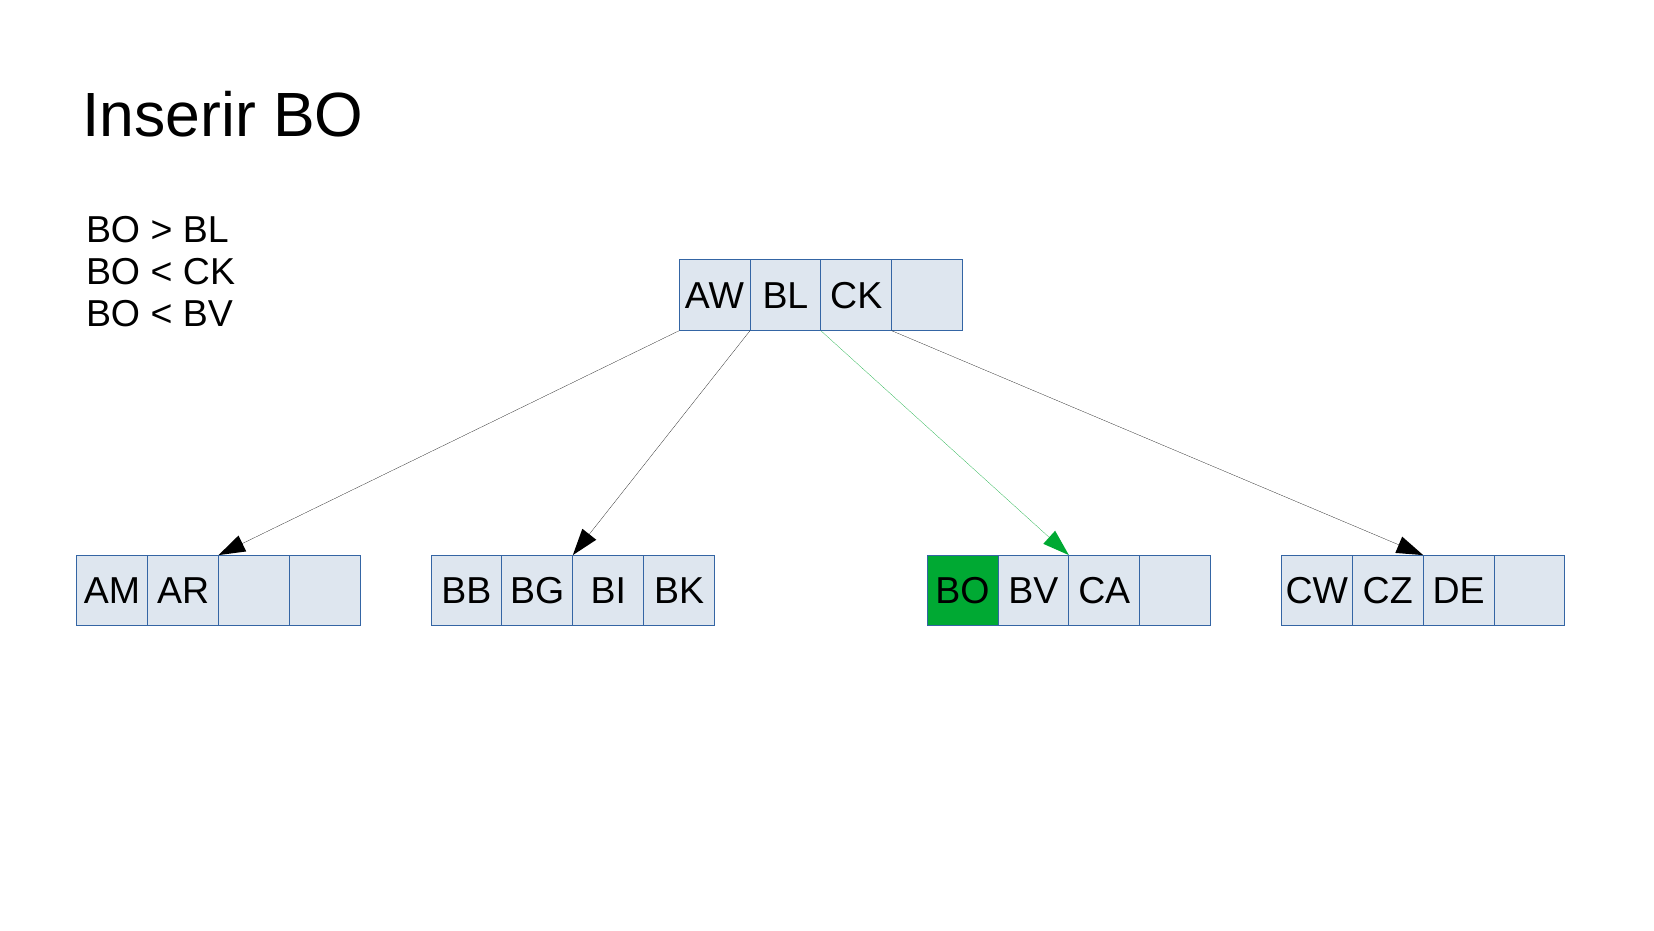

# Inserir BO
BO > BL
BO < CK
BO < BV
AW
BL
CK
AM
AR
BB
BG
BI
BK
BO
BV
CA
CW
CZ
DE